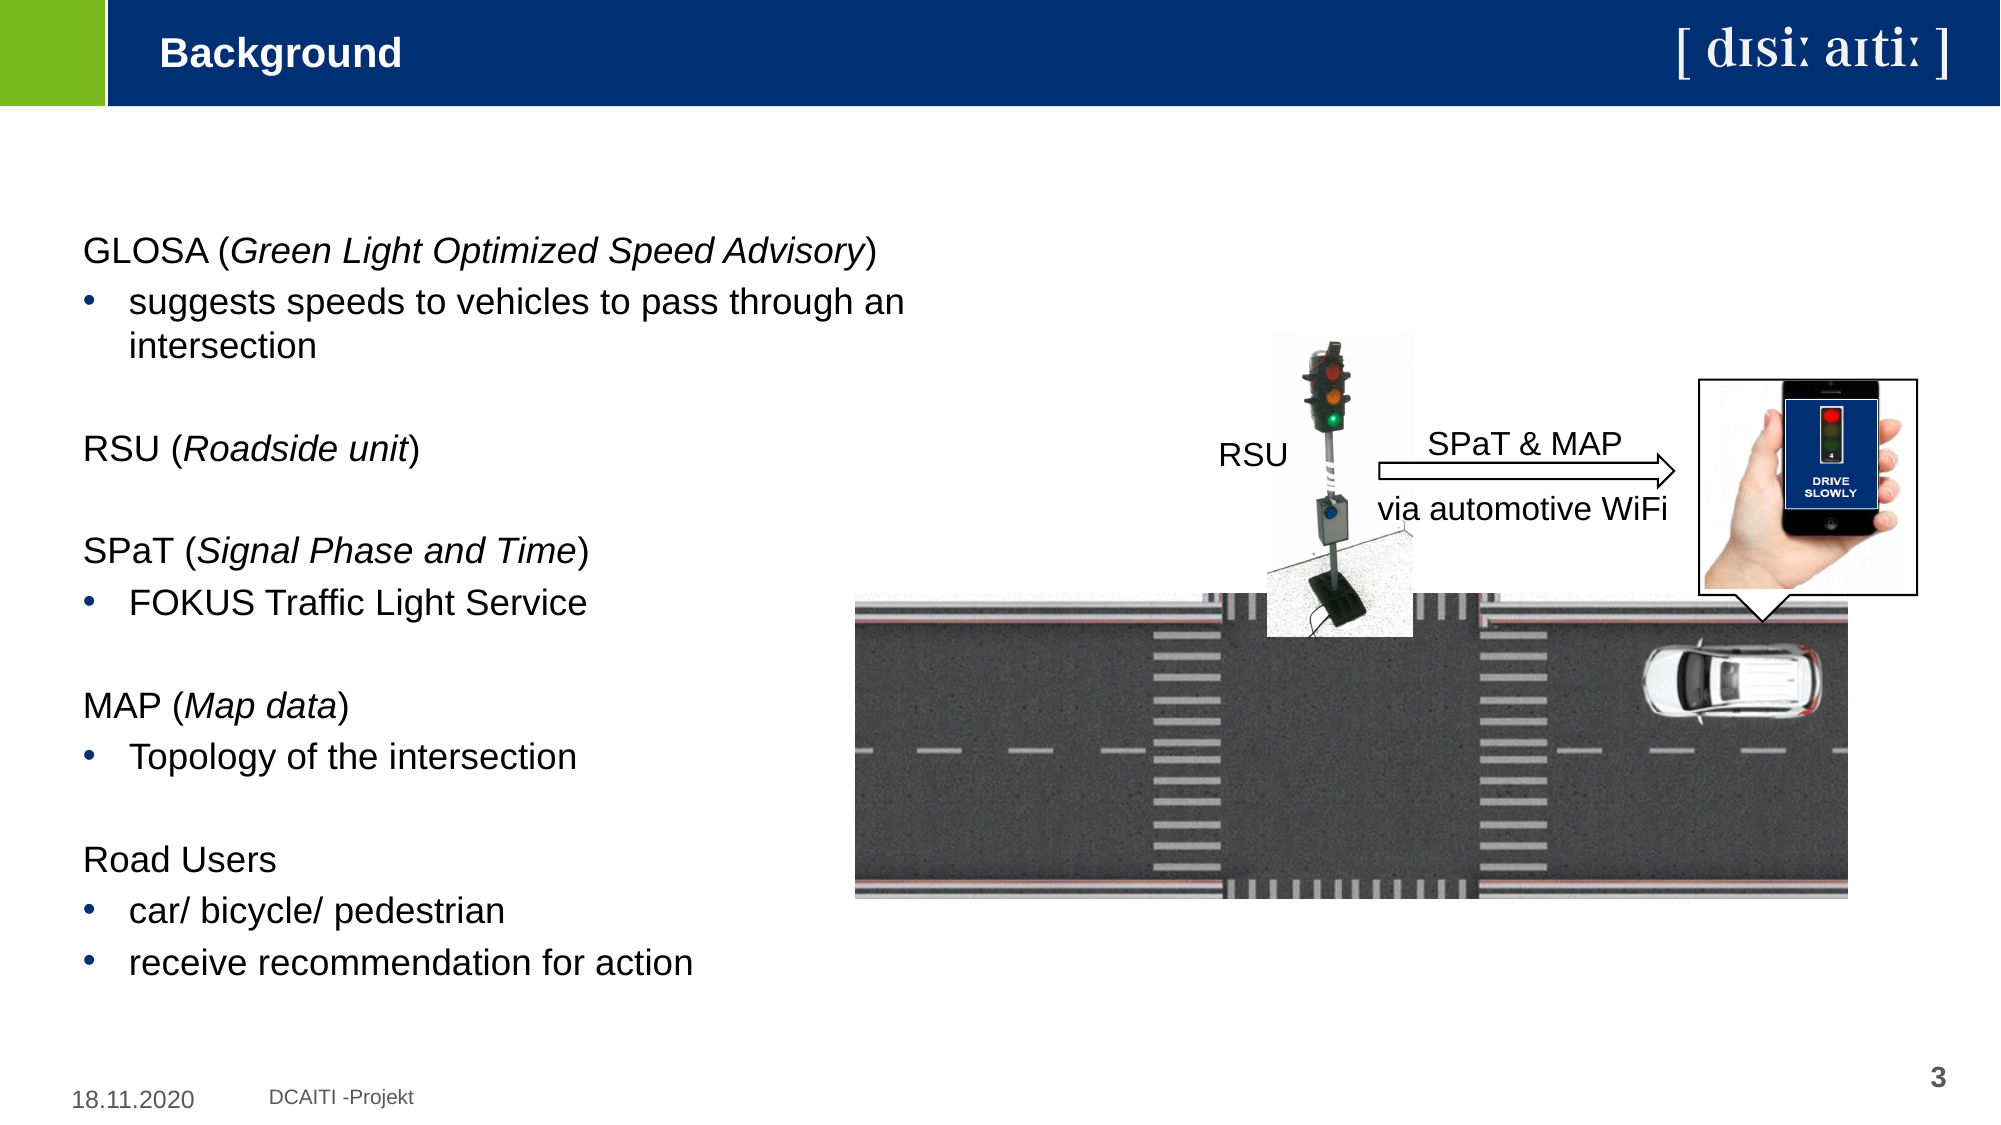

Background
# GLOSA (Green Light Optimized Speed Advisory)
suggests speeds to vehicles to pass through an intersection
RSU (Roadside unit)
SPaT (Signal Phase and Time)
FOKUS Traffic Light Service
MAP (Map data)
Topology of the intersection
Road Users
car/ bicycle/ pedestrian
receive recommendation for action
SPaT & MAP
RSU
via automotive WiFi
DCAITI -Projekt
18.11.2020